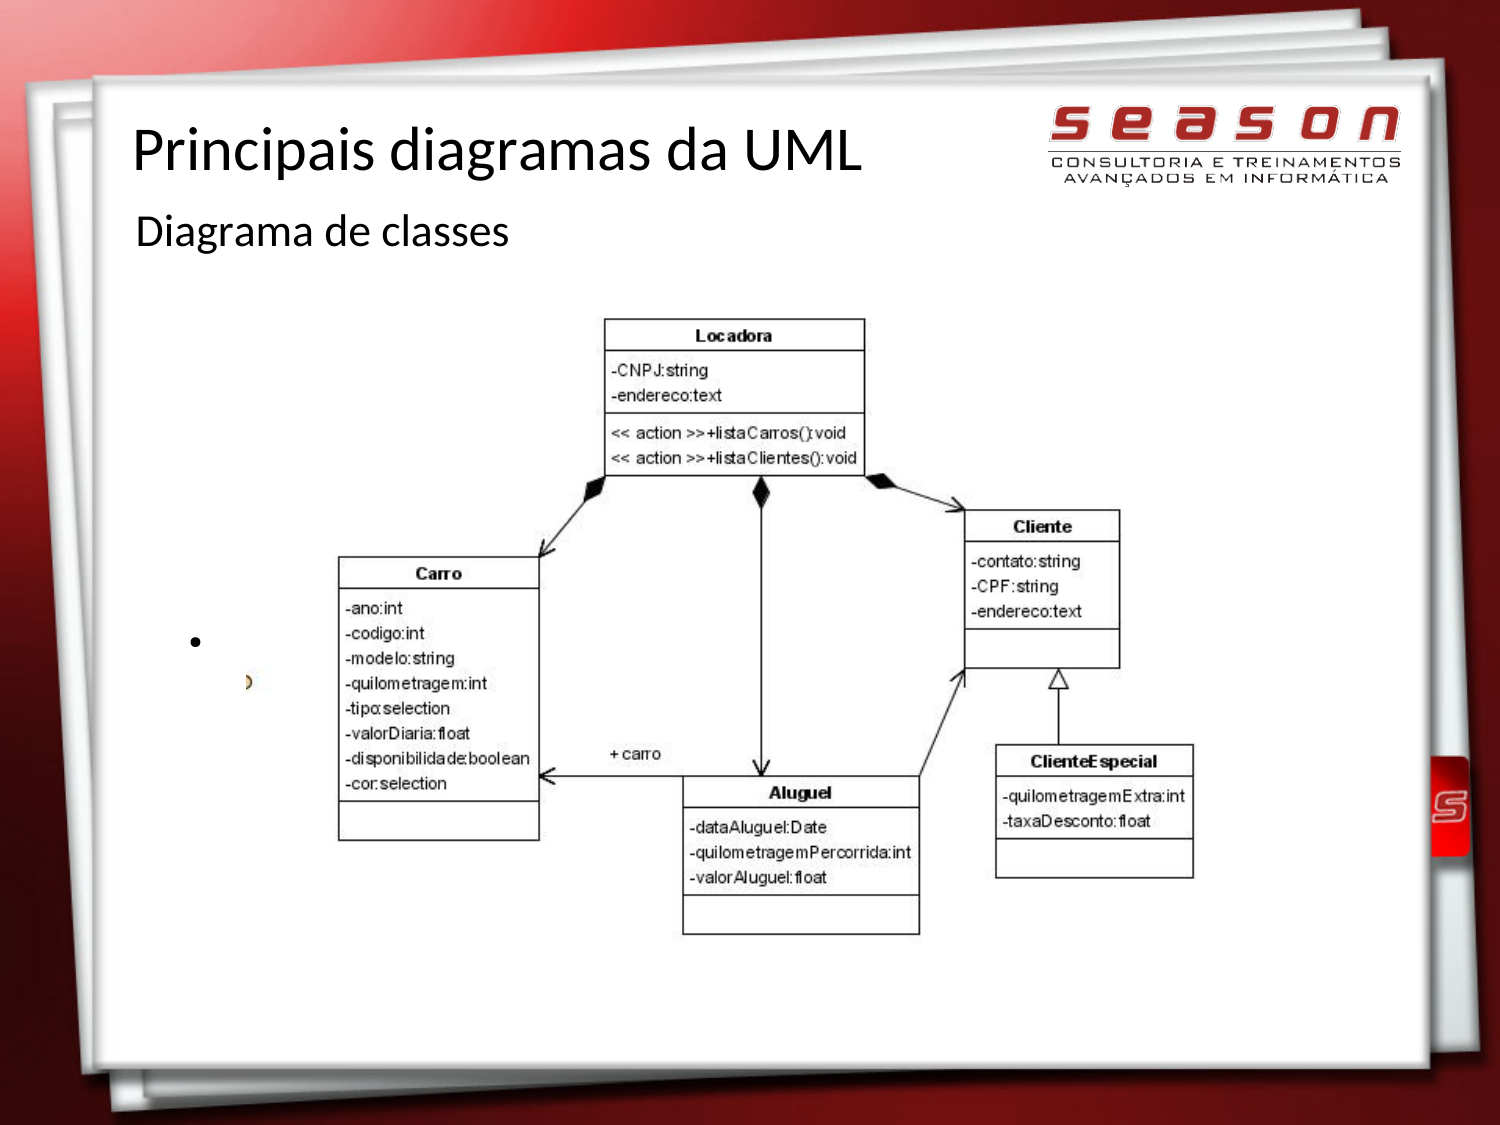

# Principais diagramas da UML
Diagrama de classes